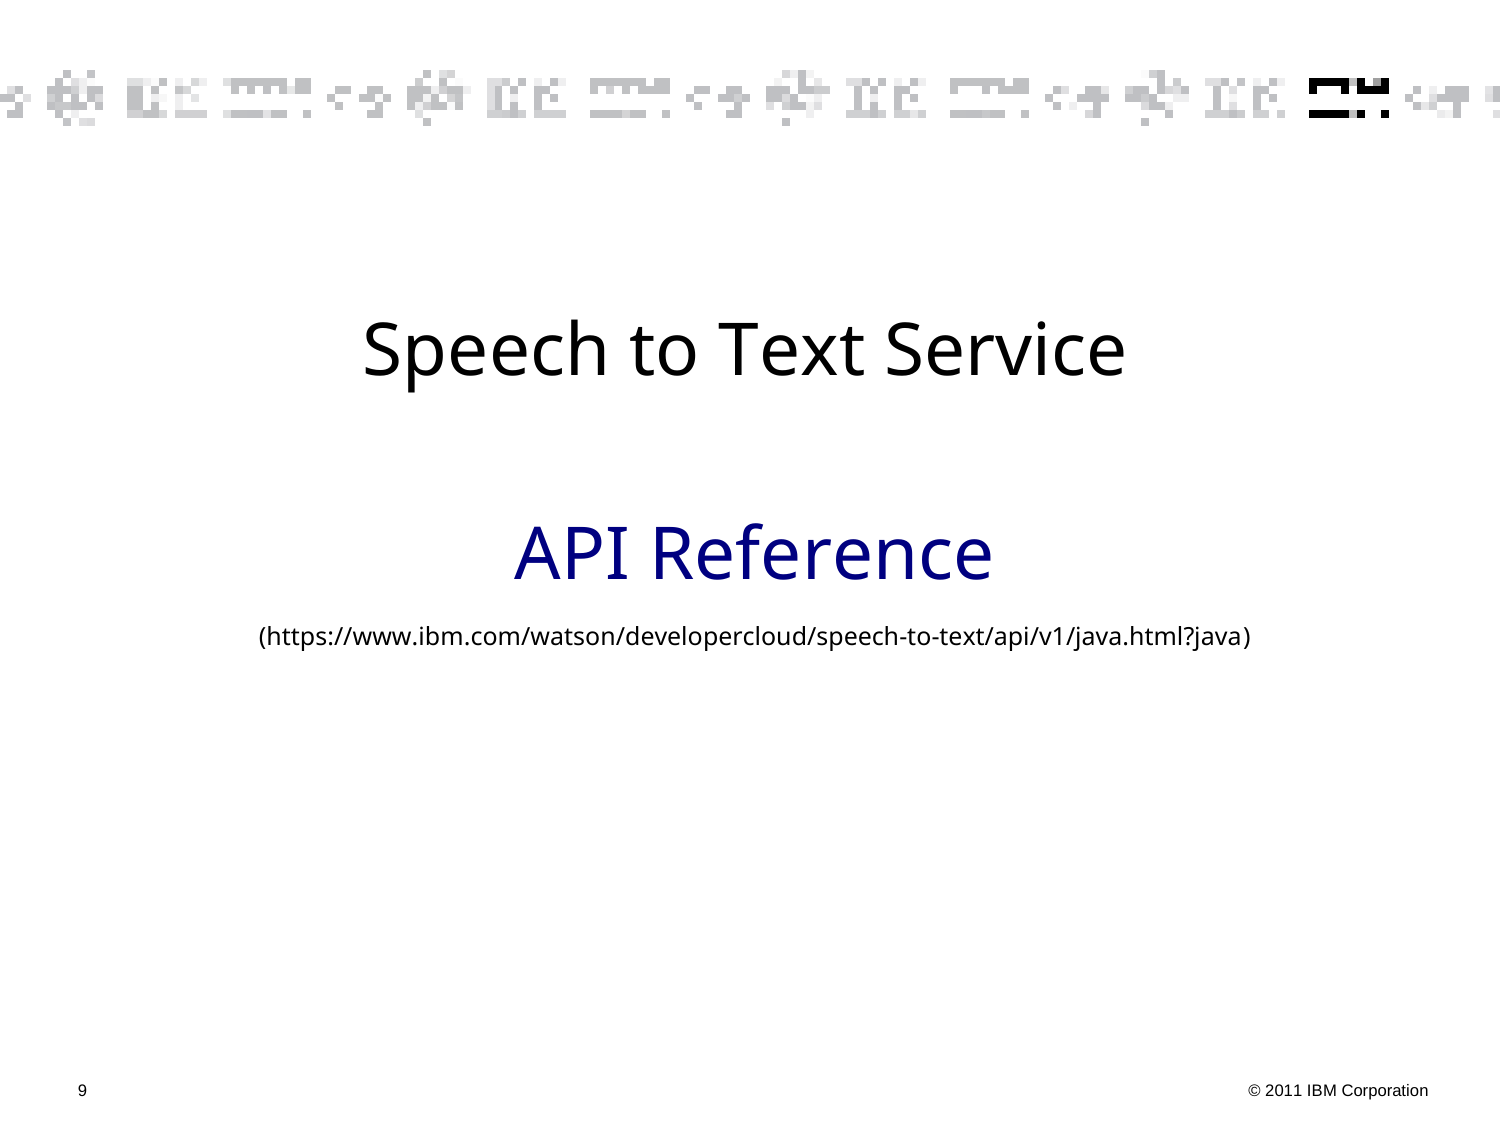

# Speech to Text Service
API Reference
(https://www.ibm.com/watson/developercloud/speech-to-text/api/v1/java.html?java)
9